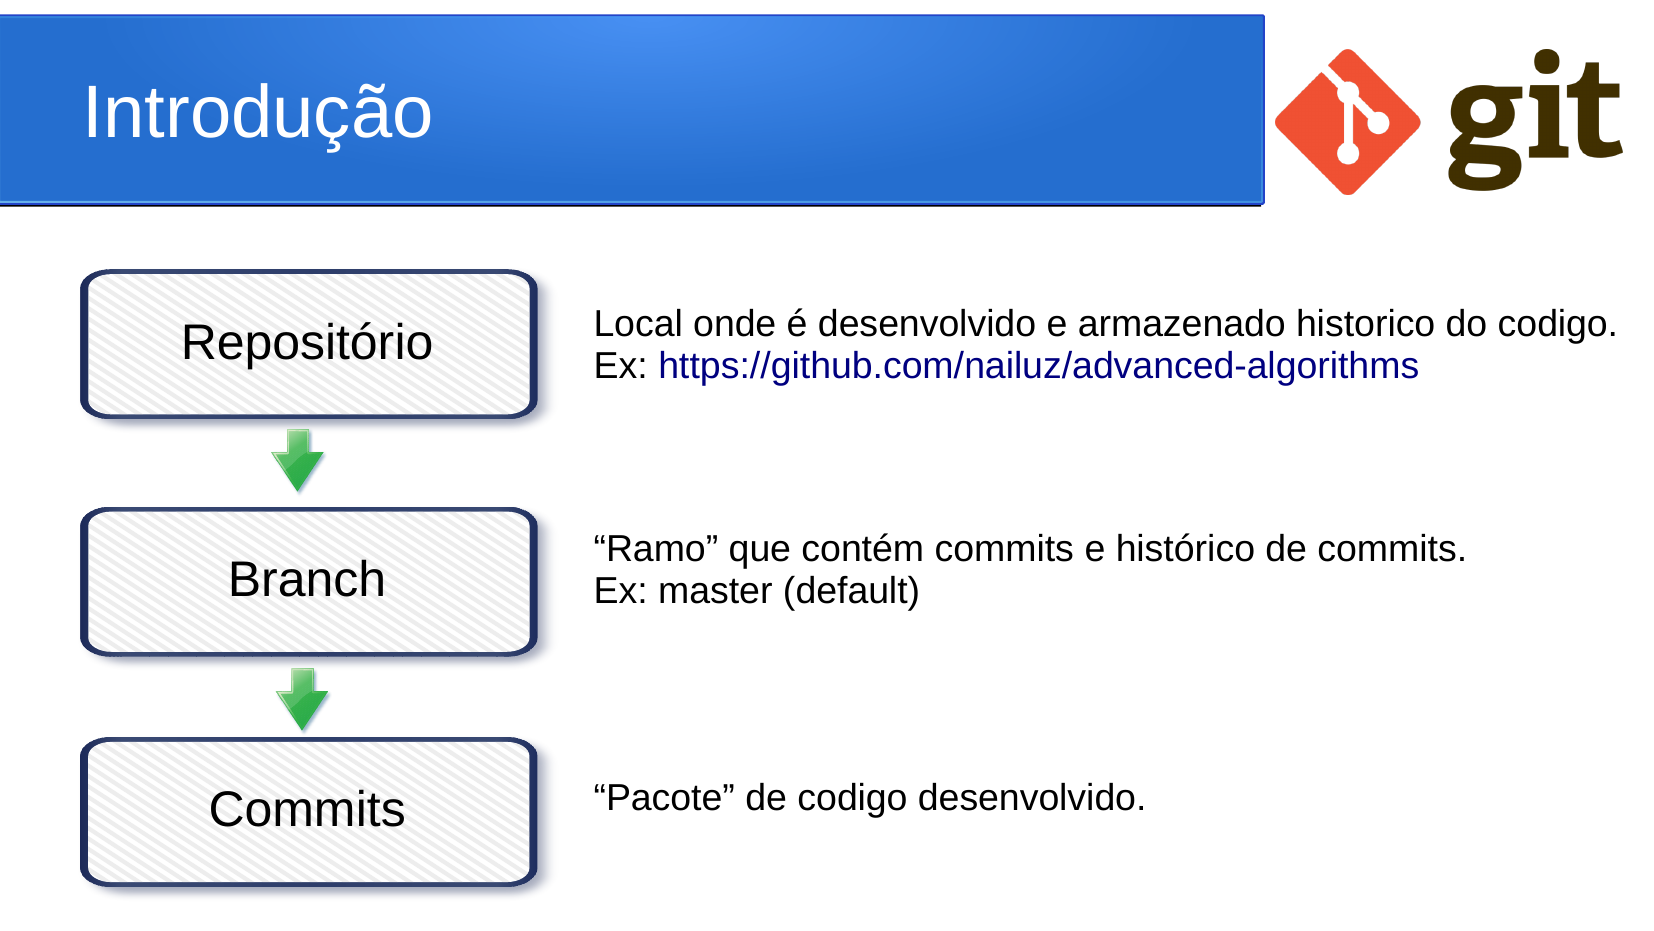

# Introdução
Local onde é desenvolvido e armazenado historico do codigo.
Ex: https://github.com/nailuz/advanced-algorithms
Repositório
“Ramo” que contém commits e histórico de commits.
Ex: master (default)
Branch
“Pacote” de codigo desenvolvido.
Commits